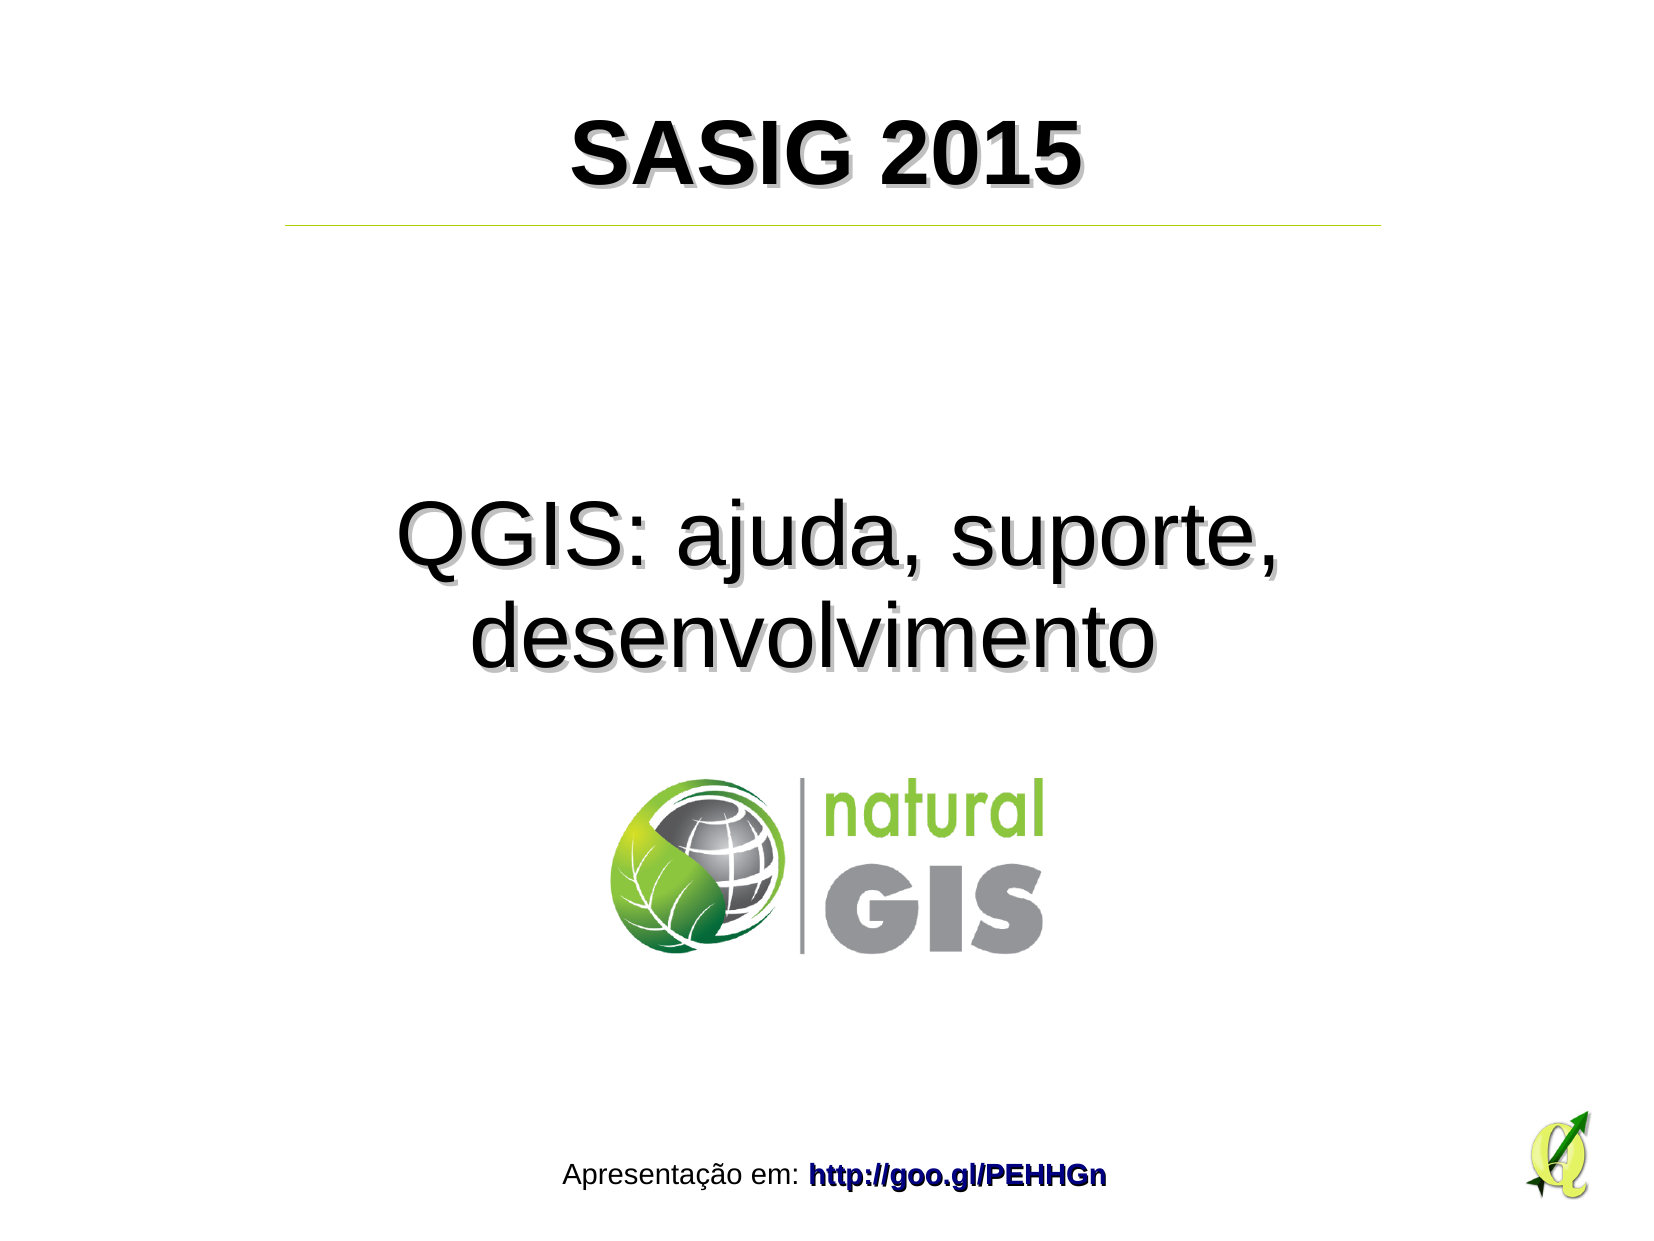

# SASIG 2015
 QGIS: ajuda, suporte, desenvolvimento
Apresentação em: http://goo.gl/PEHHGn